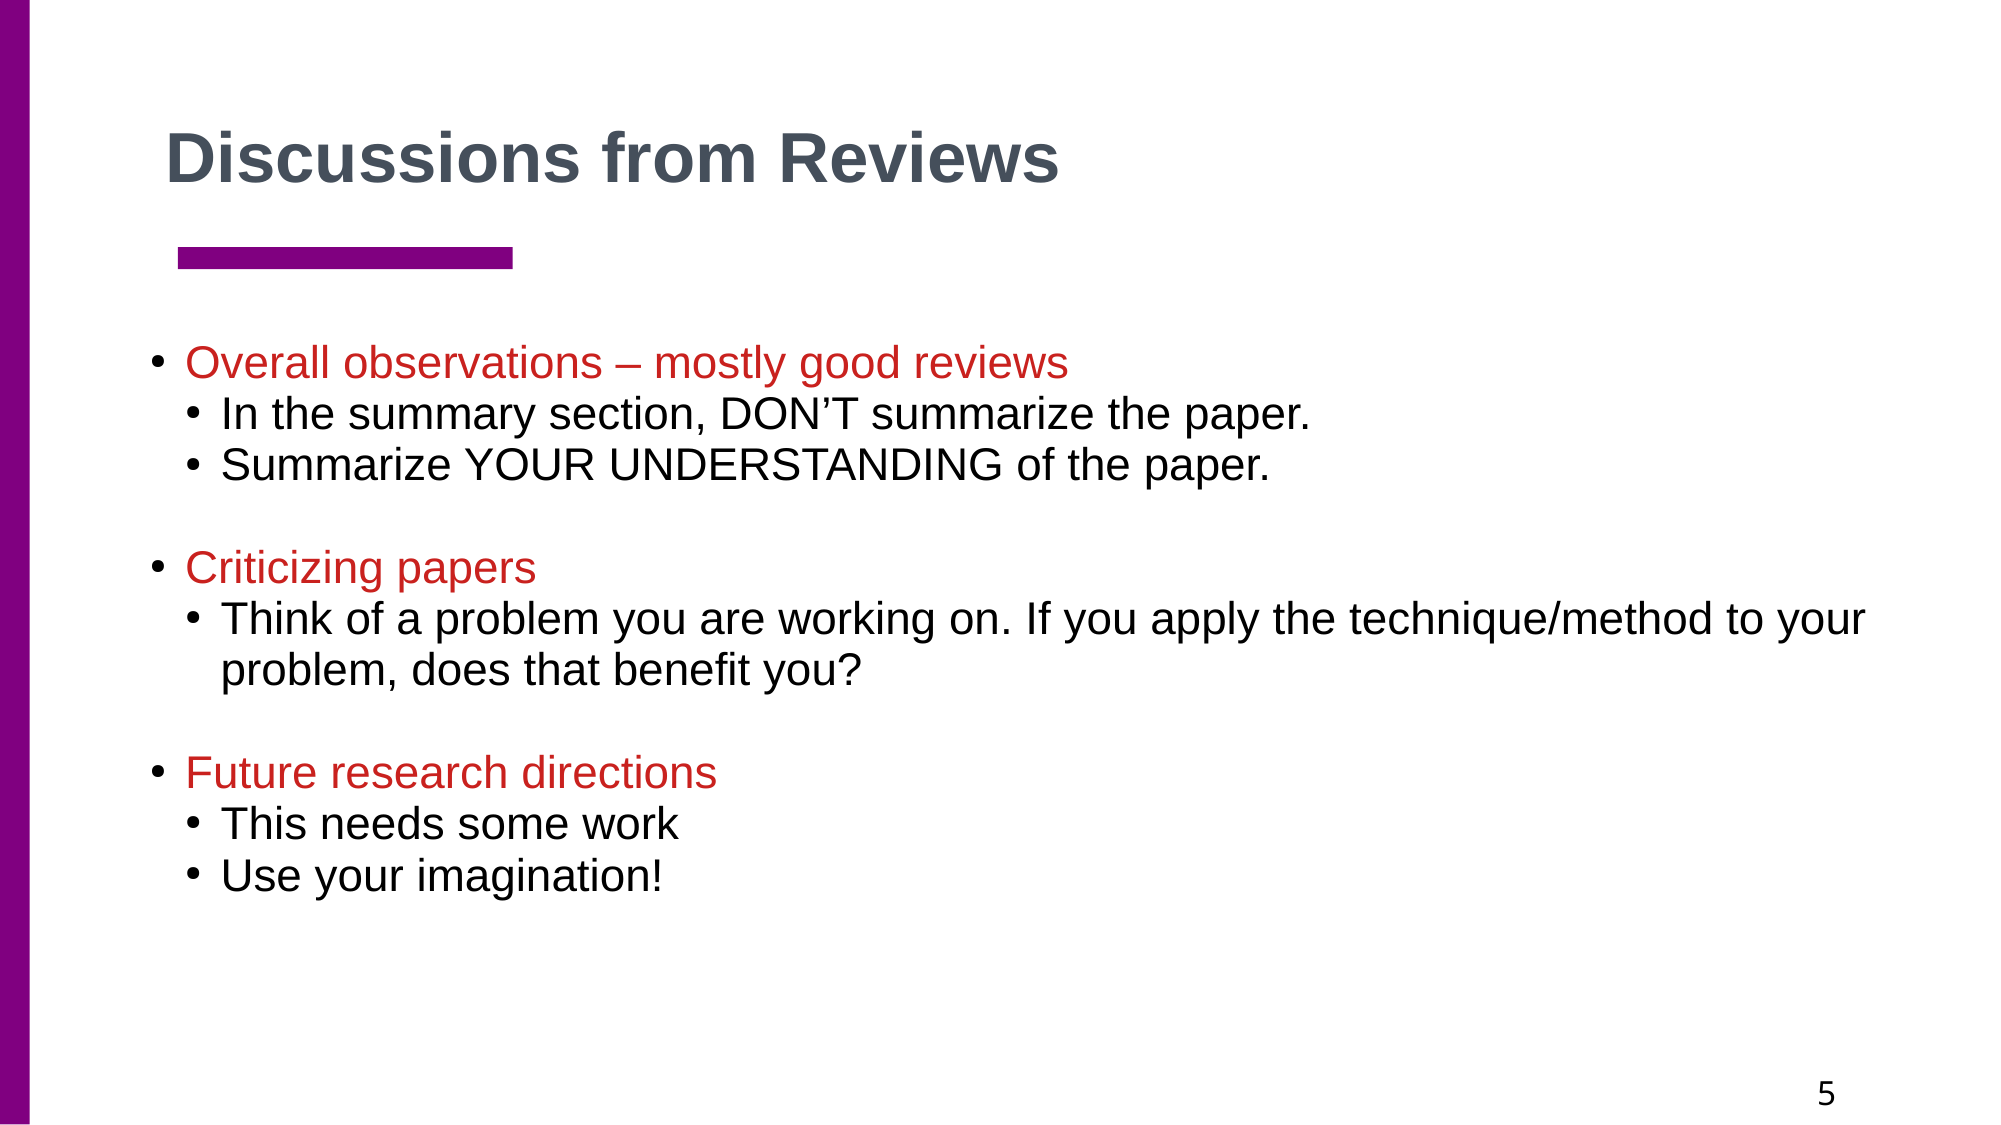

Discussions from Reviews
Overall observations – mostly good reviews
In the summary section, DON’T summarize the paper.
Summarize YOUR UNDERSTANDING of the paper.
Criticizing papers
Think of a problem you are working on. If you apply the technique/method to your problem, does that benefit you?
Future research directions
This needs some work
Use your imagination!